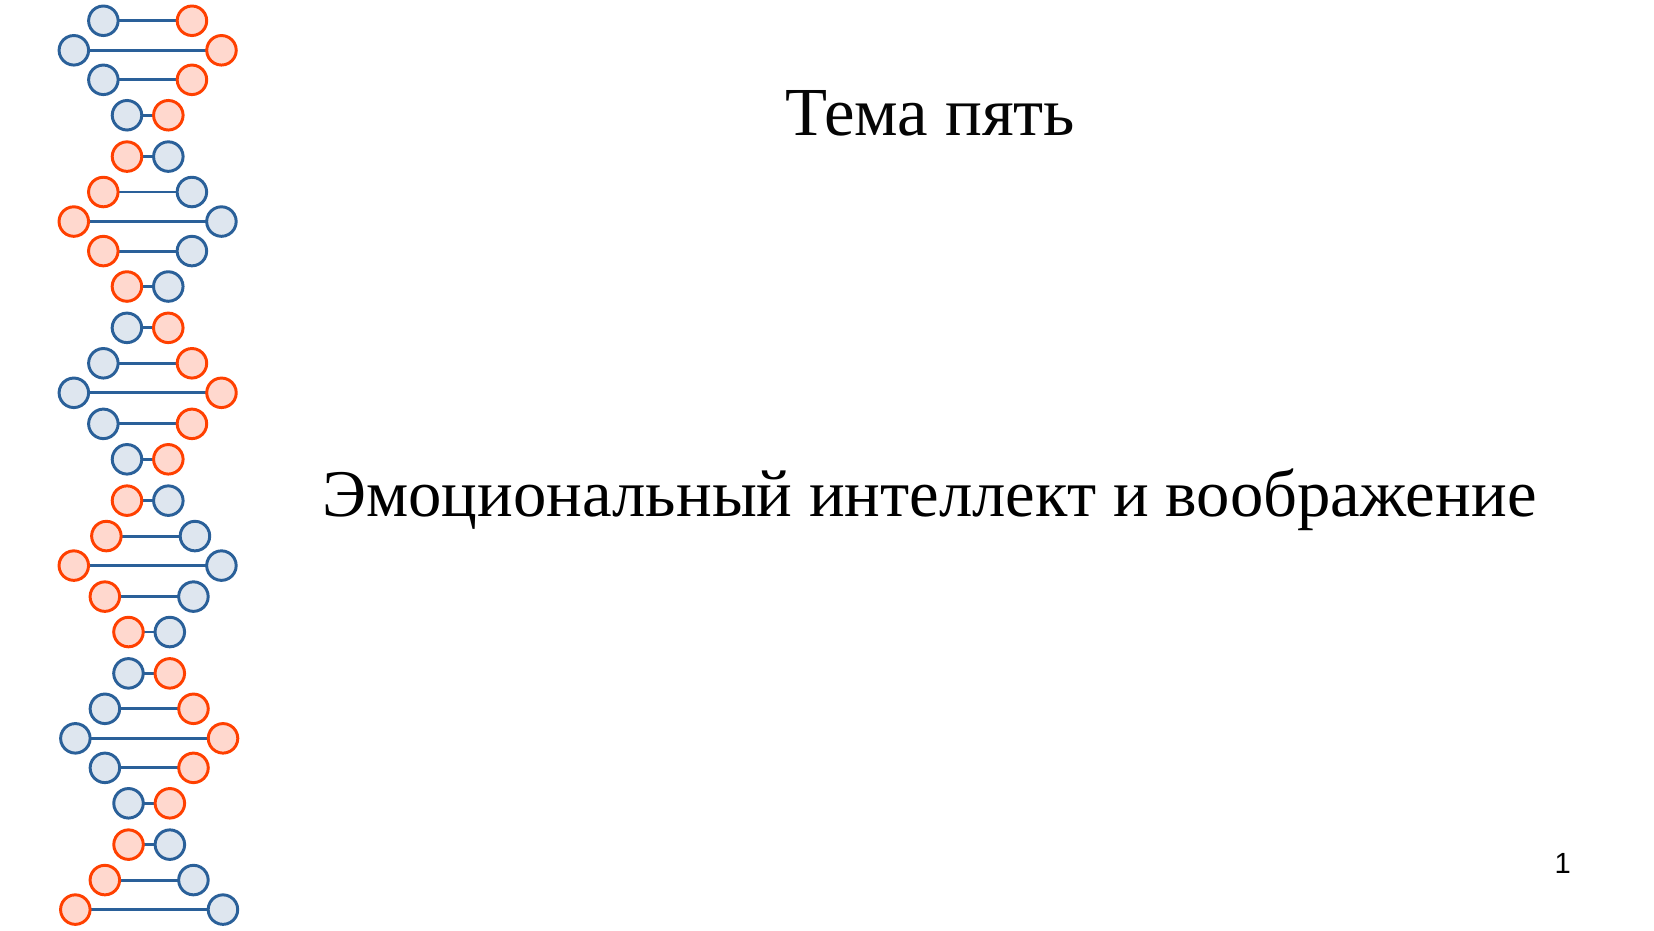

# Тема пять
Эмоциональный интеллект и воображение
1